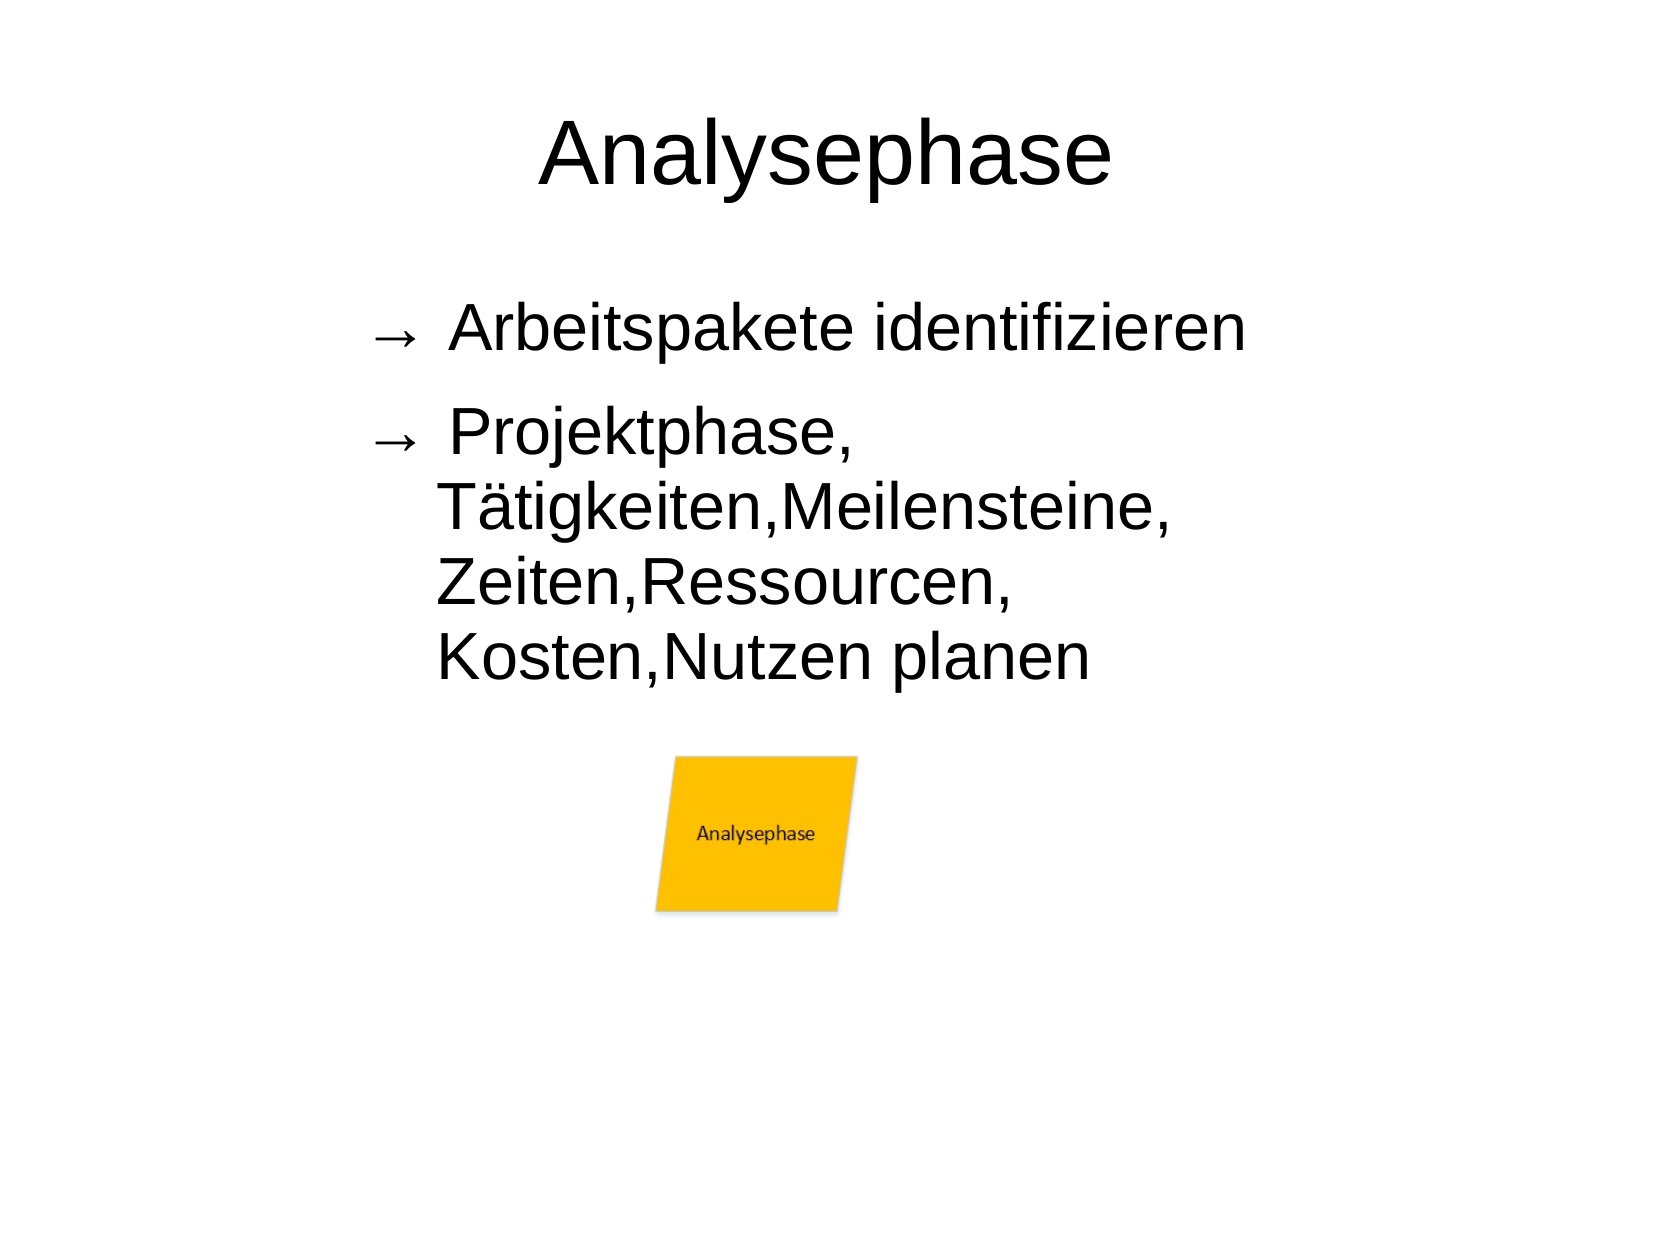

# Analysephase
→ Arbeitspakete identifizieren
→ Projektphase,								Tätigkeiten,Meilensteine, 			Zeiten,Ressourcen, 					Kosten,Nutzen planen